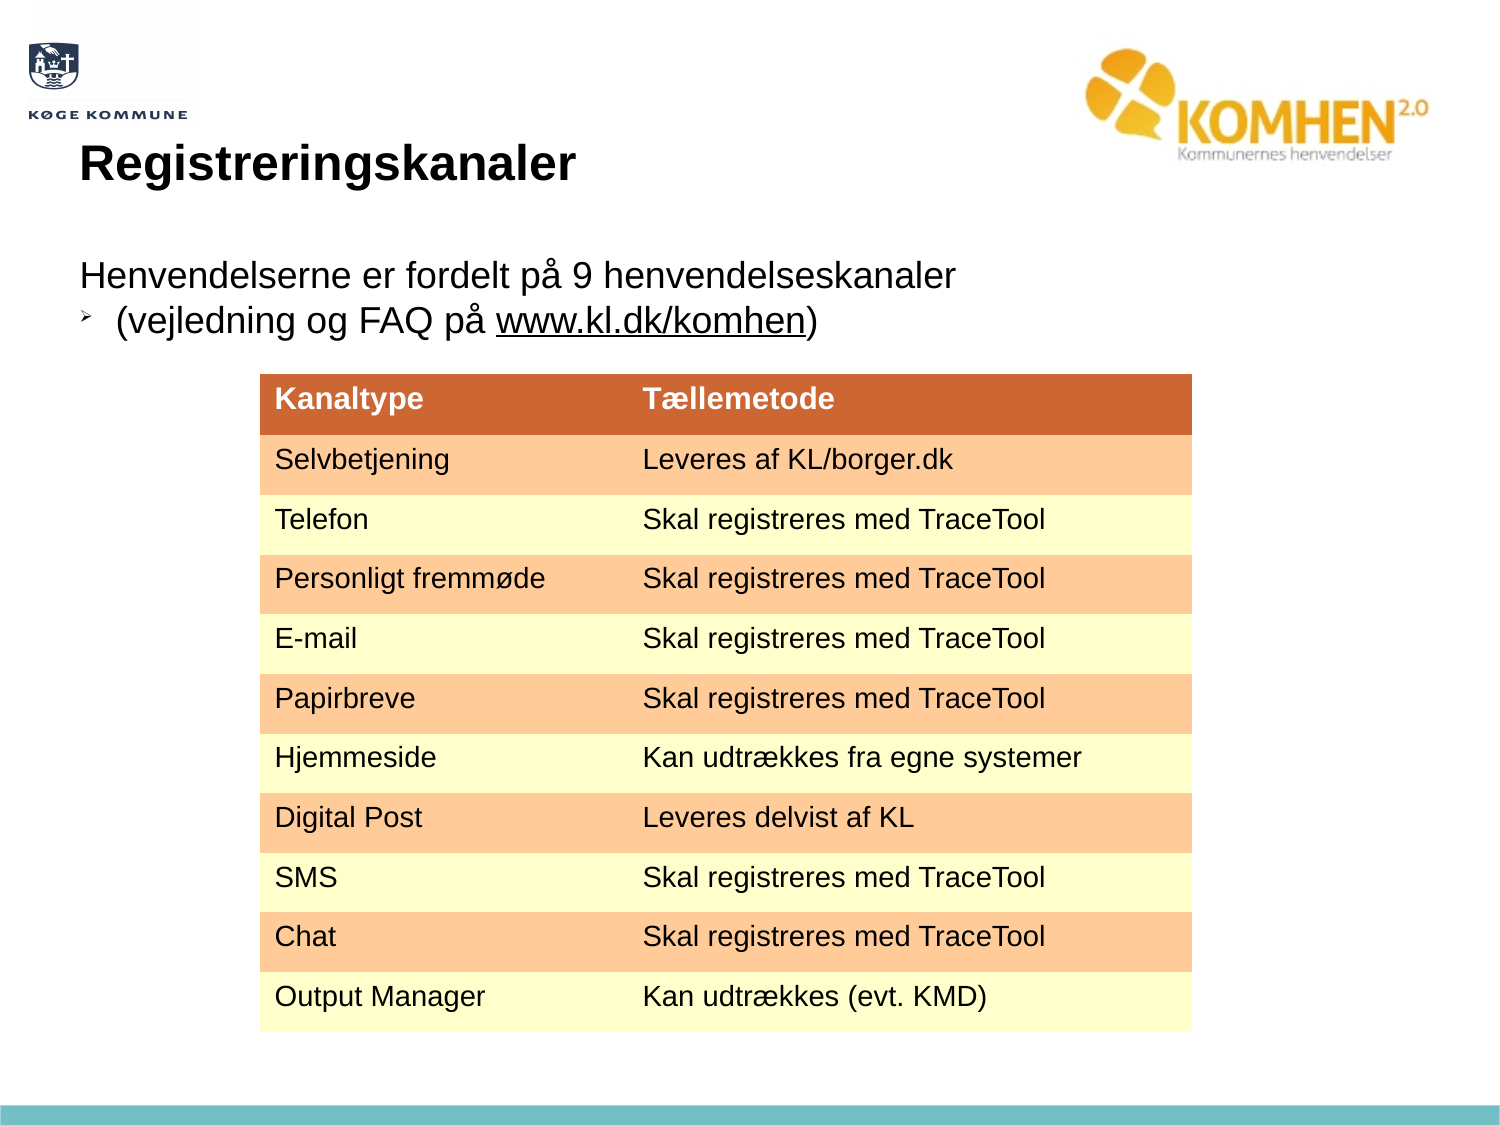

Registreringskanaler
Henvendelserne er fordelt på 9 henvendelseskanaler
(vejledning og FAQ på www.kl.dk/komhen)
| Kanaltype | Tællemetode |
| --- | --- |
| Selvbetjening | Leveres af KL/borger.dk |
| Telefon | Skal registreres med TraceTool |
| Personligt fremmøde | Skal registreres med TraceTool |
| E-mail | Skal registreres med TraceTool |
| Papirbreve | Skal registreres med TraceTool |
| Hjemmeside | Kan udtrækkes fra egne systemer |
| Digital Post | Leveres delvist af KL |
| SMS | Skal registreres med TraceTool |
| Chat | Skal registreres med TraceTool |
| Output Manager | Kan udtrækkes (evt. KMD) |